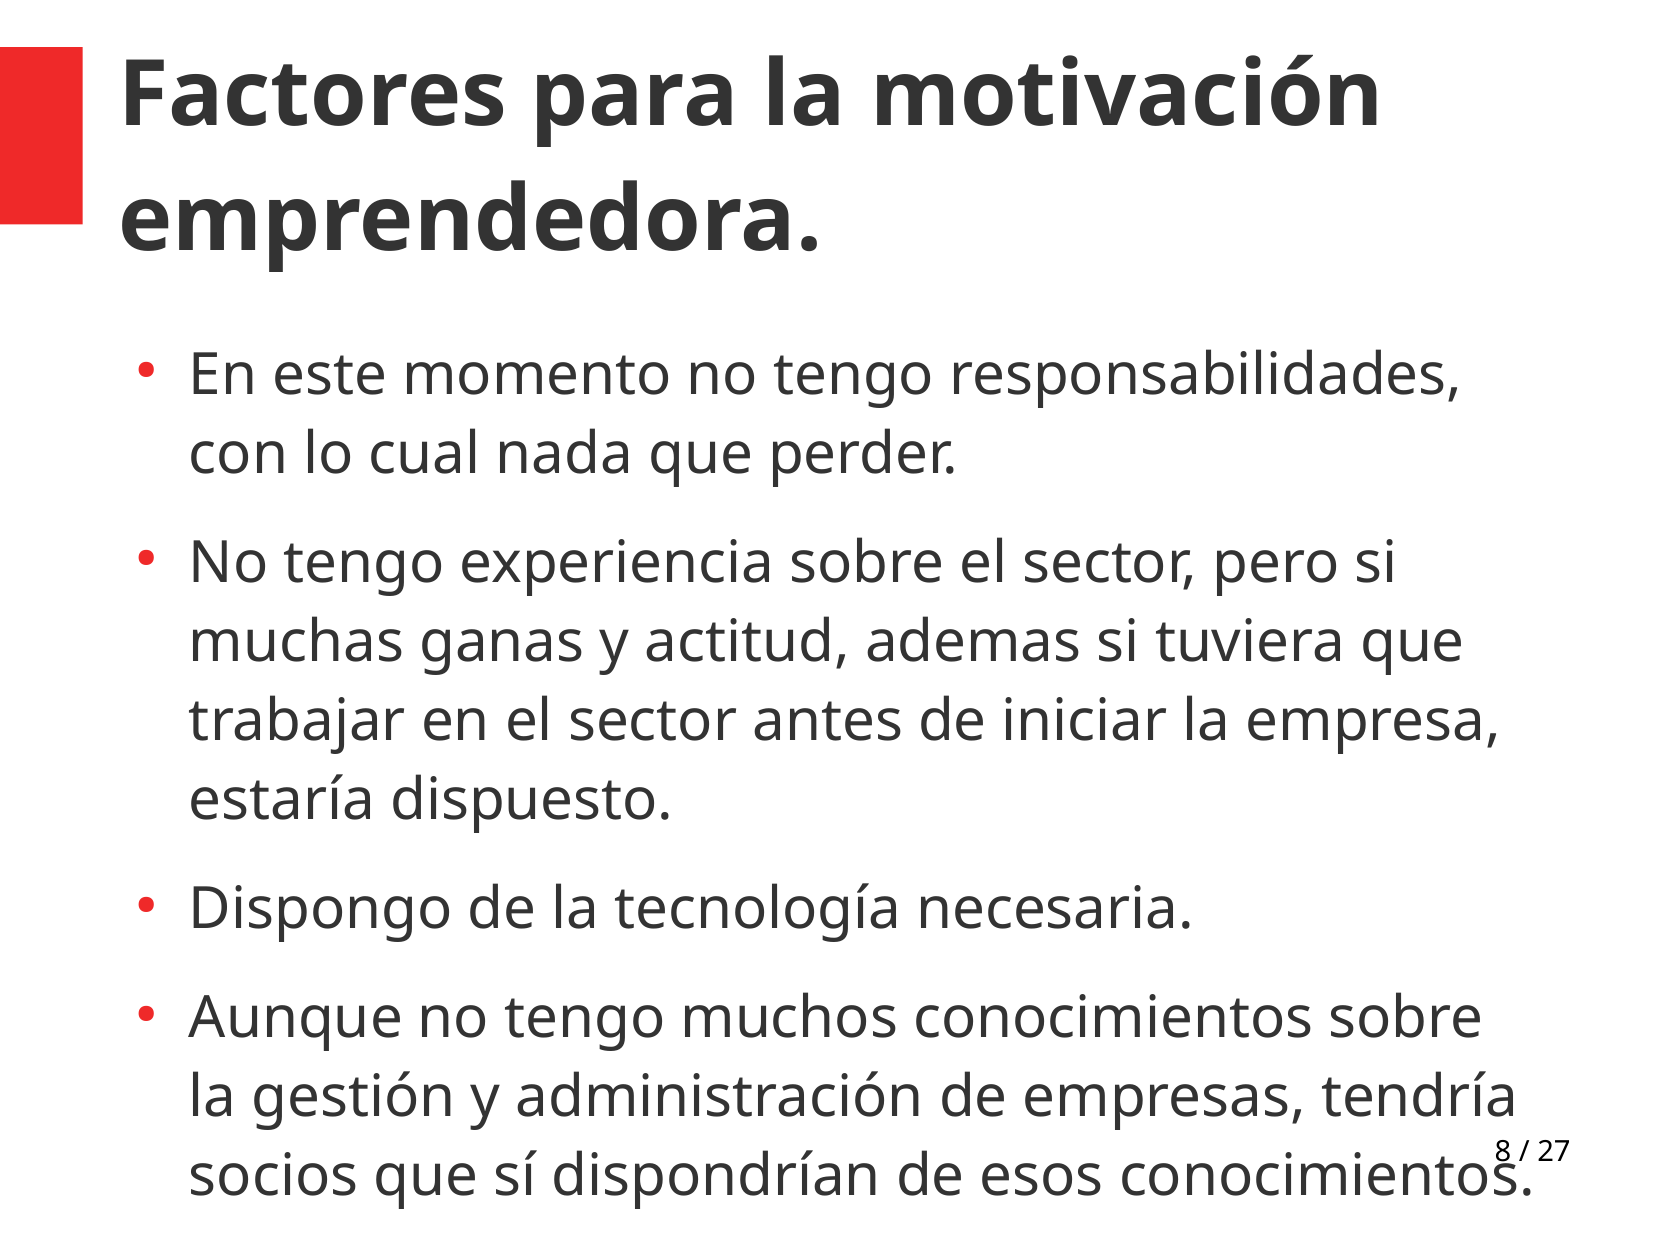

# Factores para la motivación emprendedora.
En este momento no tengo responsabilidades, con lo cual nada que perder.
No tengo experiencia sobre el sector, pero si muchas ganas y actitud, ademas si tuviera que trabajar en el sector antes de iniciar la empresa, estaría dispuesto.
Dispongo de la tecnología necesaria.
Aunque no tengo muchos conocimientos sobre la gestión y administración de empresas, tendría socios que sí dispondrían de esos conocimientos.
8